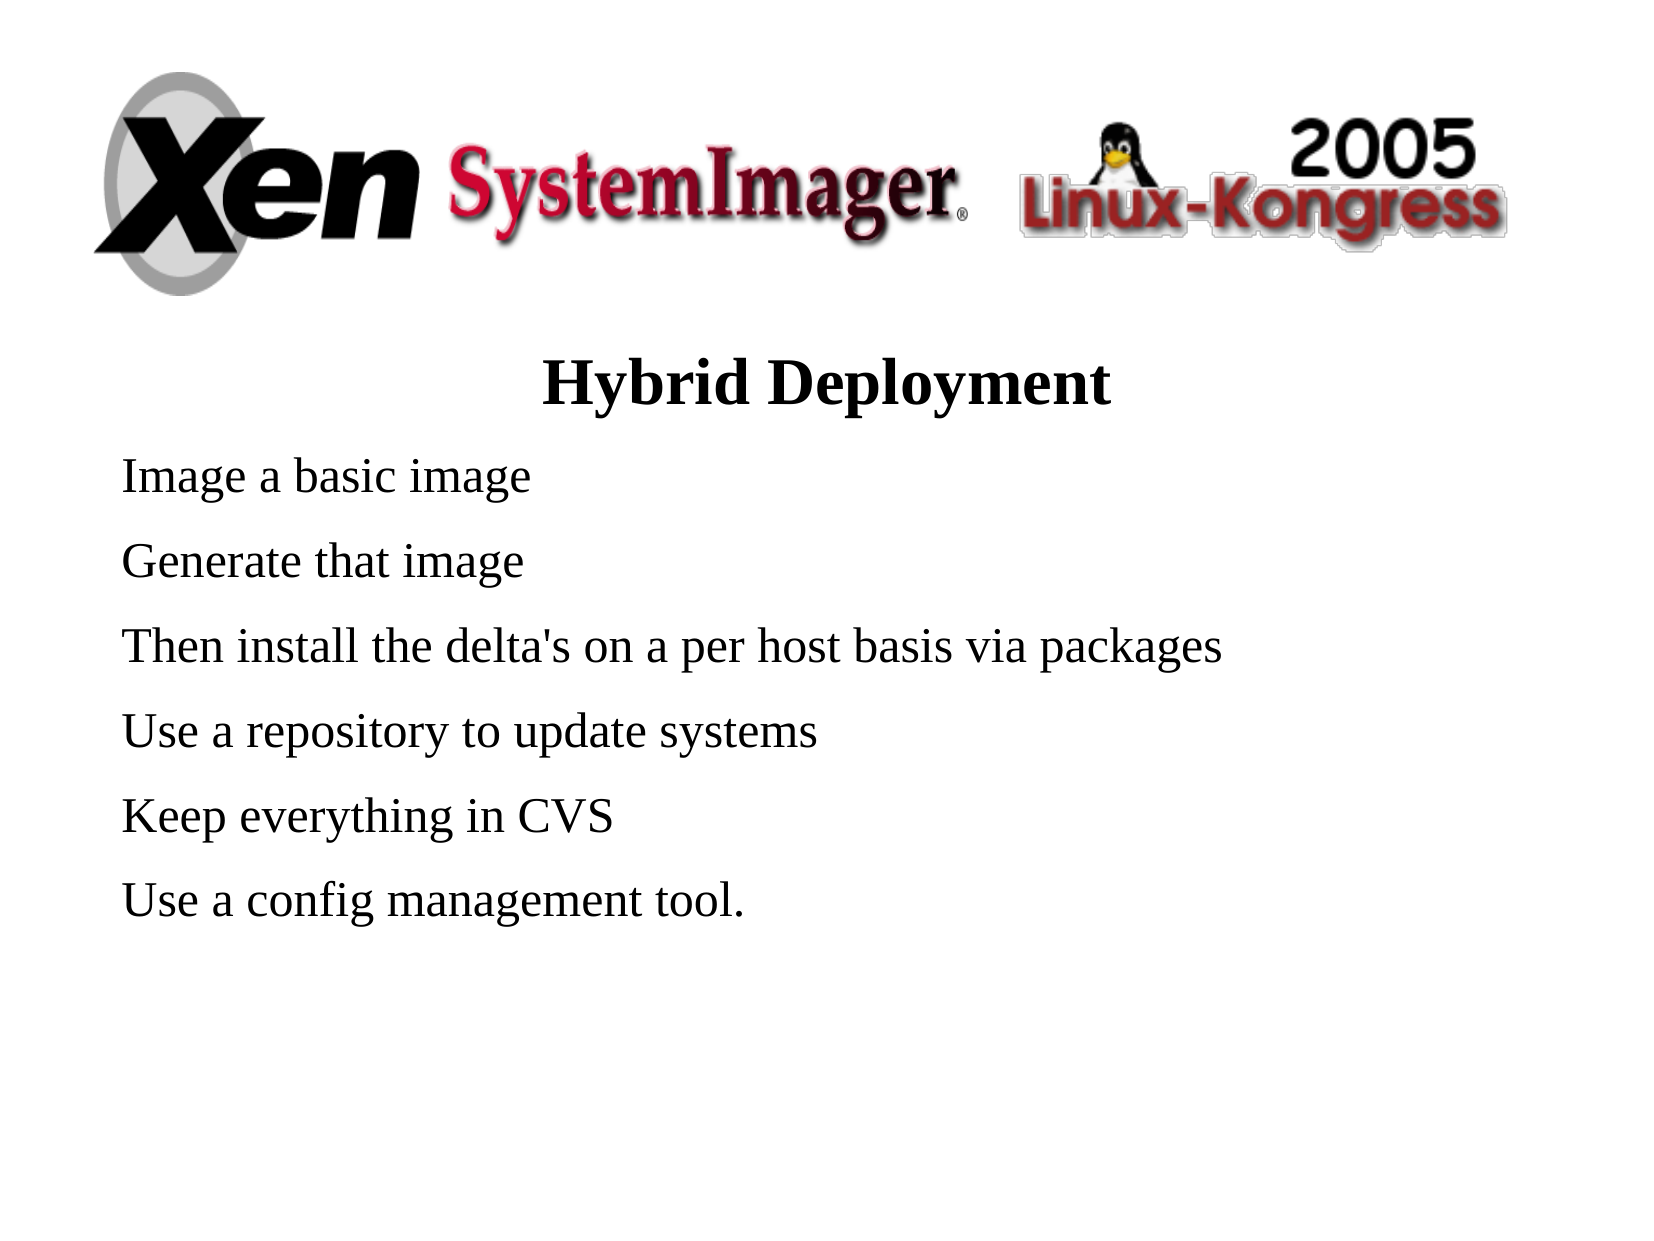

#
Hybrid Deployment
Image a basic image
Generate that image
Then install the delta's on a per host basis via packages
Use a repository to update systems
Keep everything in CVS
Use a config management tool.